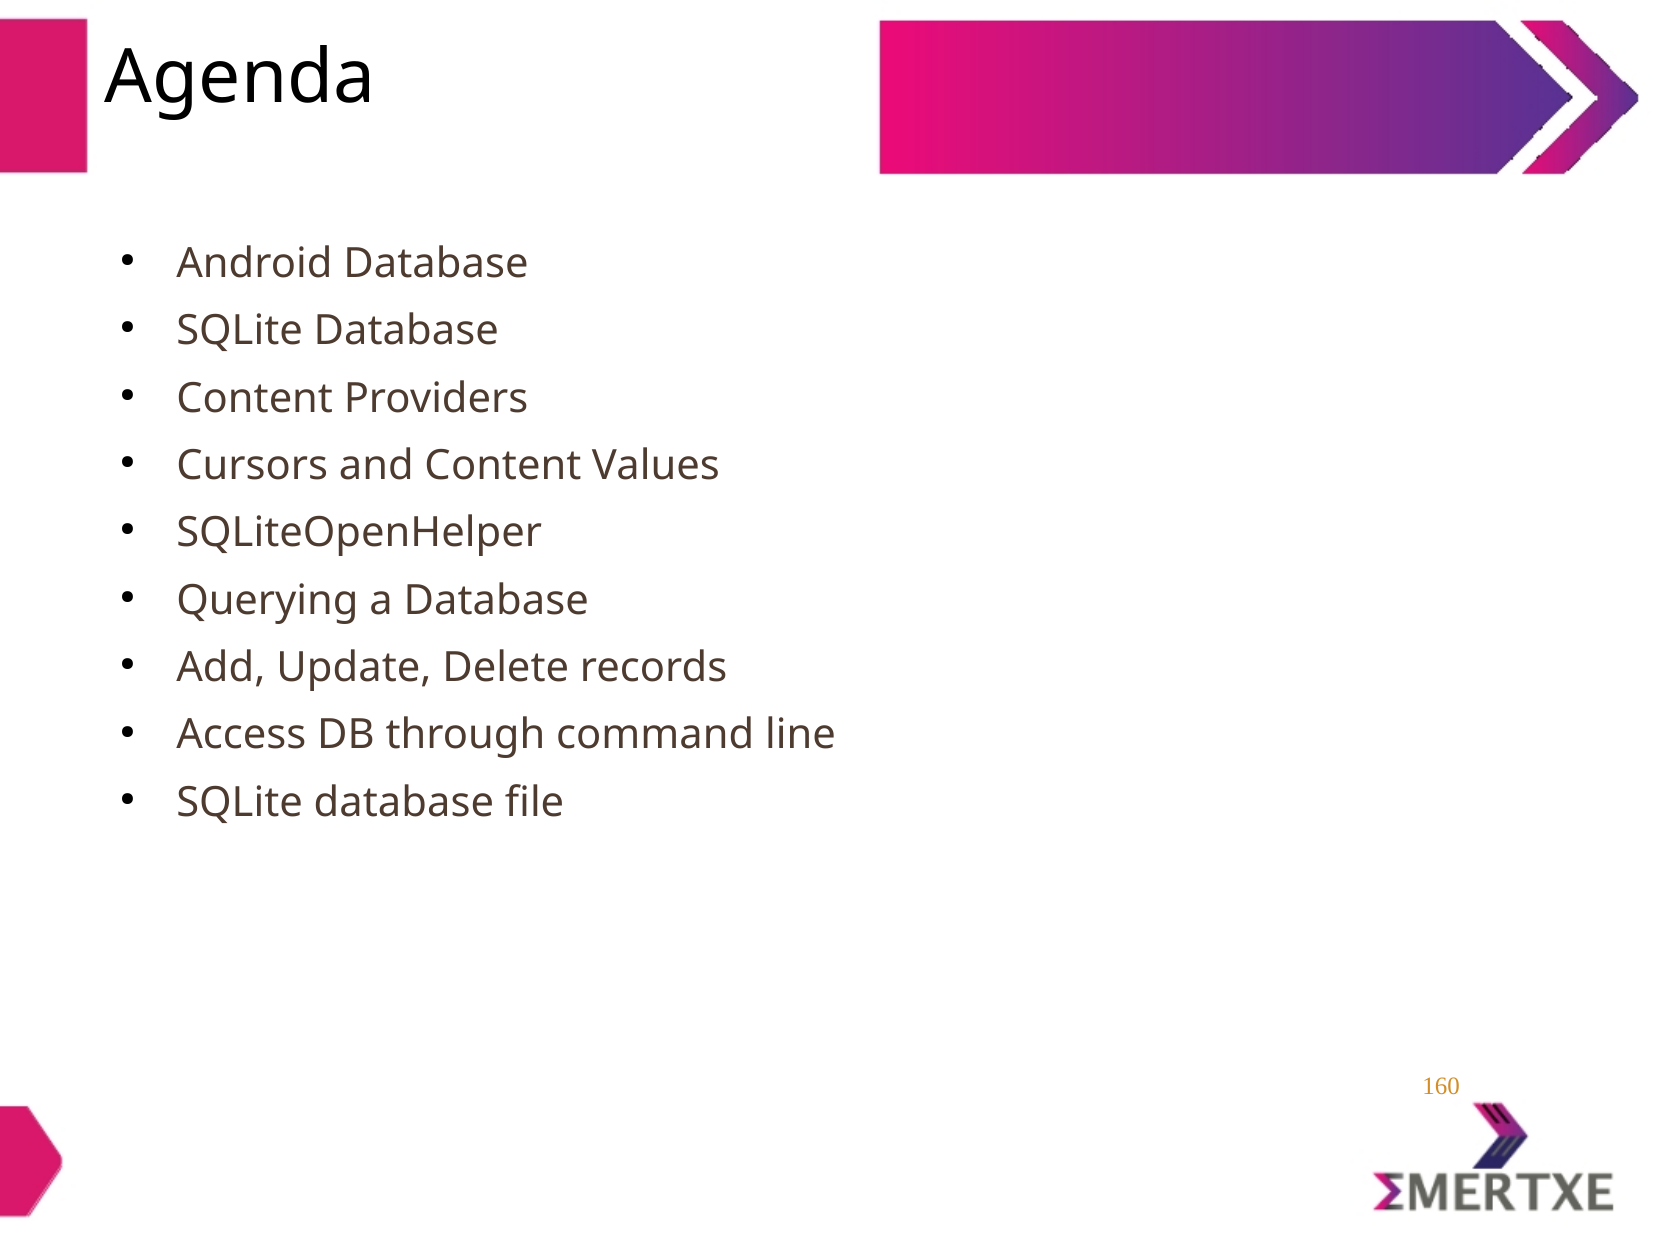

Agenda
# Android Database
SQLite Database
Content Providers
Cursors and Content Values
SQLiteOpenHelper
Querying a Database
Add, Update, Delete records
Access DB through command line
SQLite database file